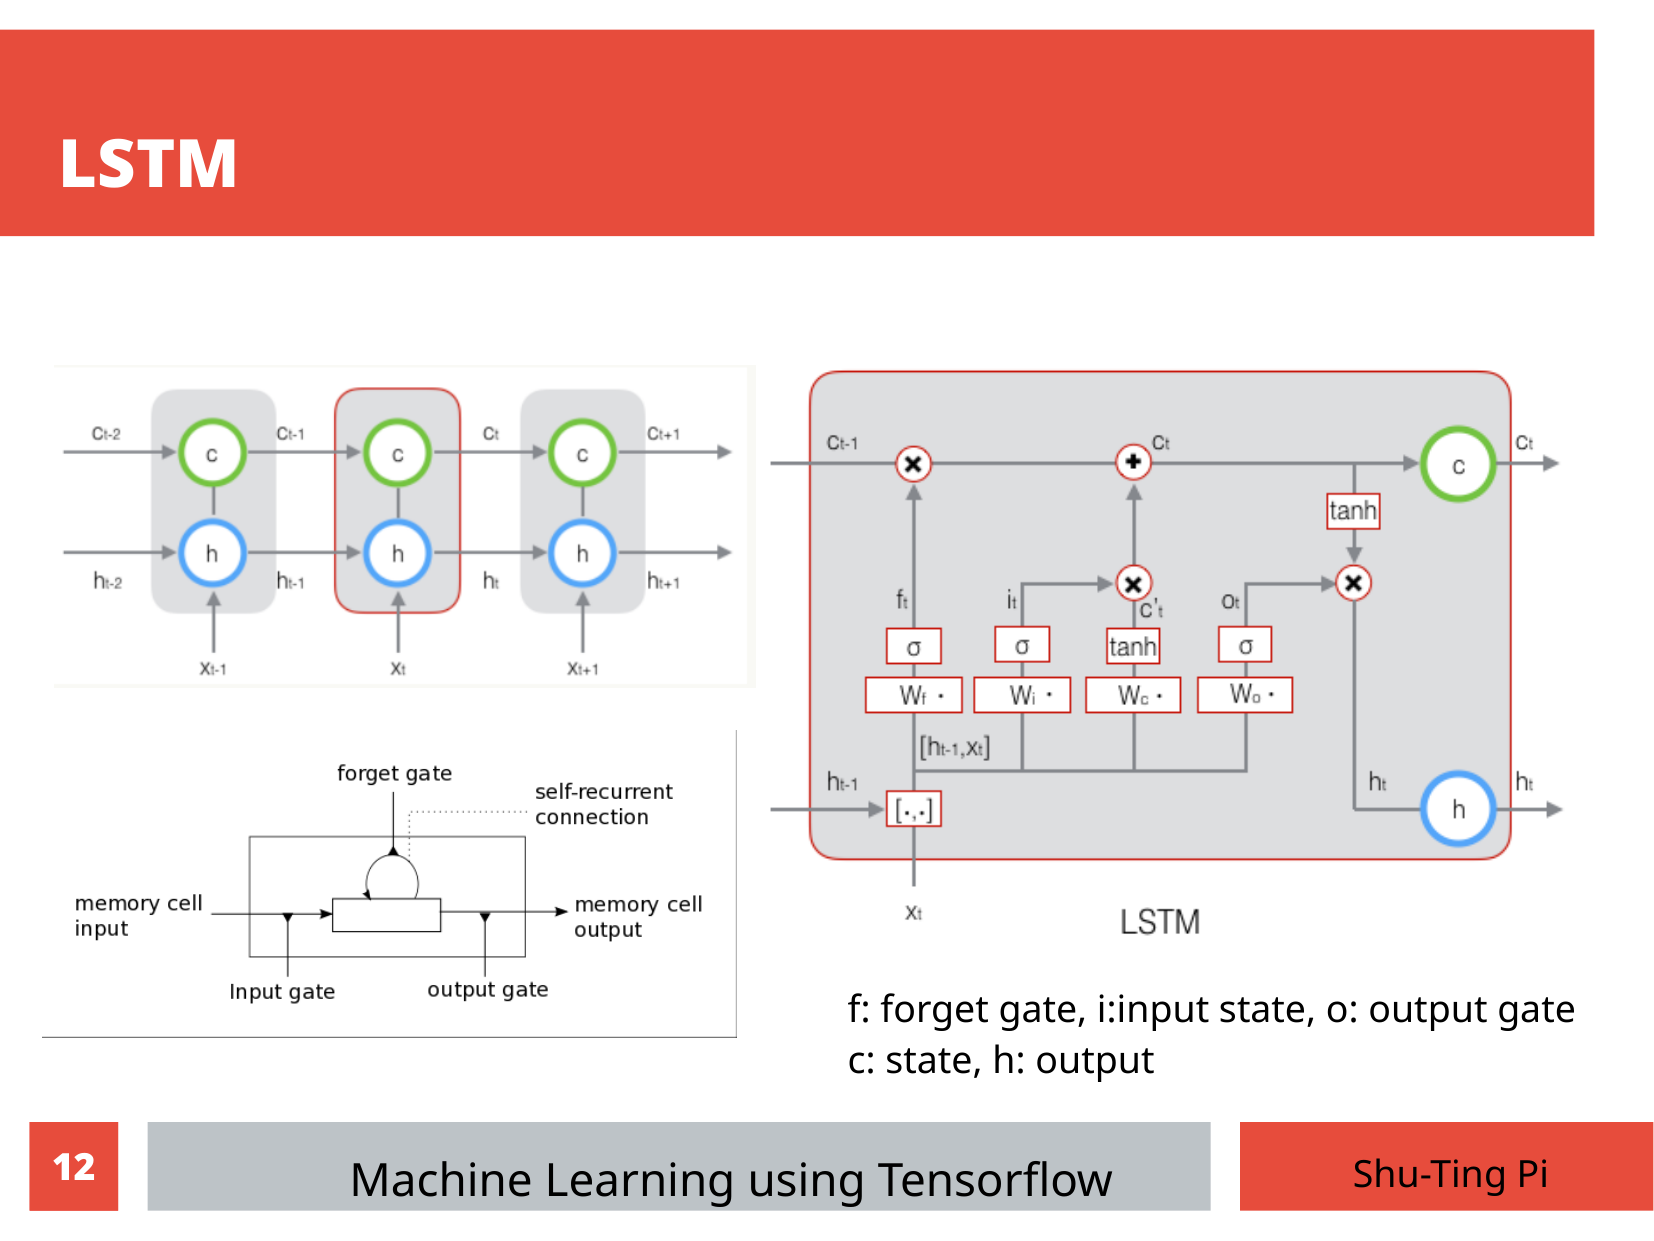

# LSTM
f: forget gate, i:input state, o: output gate
c: state, h: output
12
Machine Learning using Tensorflow
Shu-Ting Pi